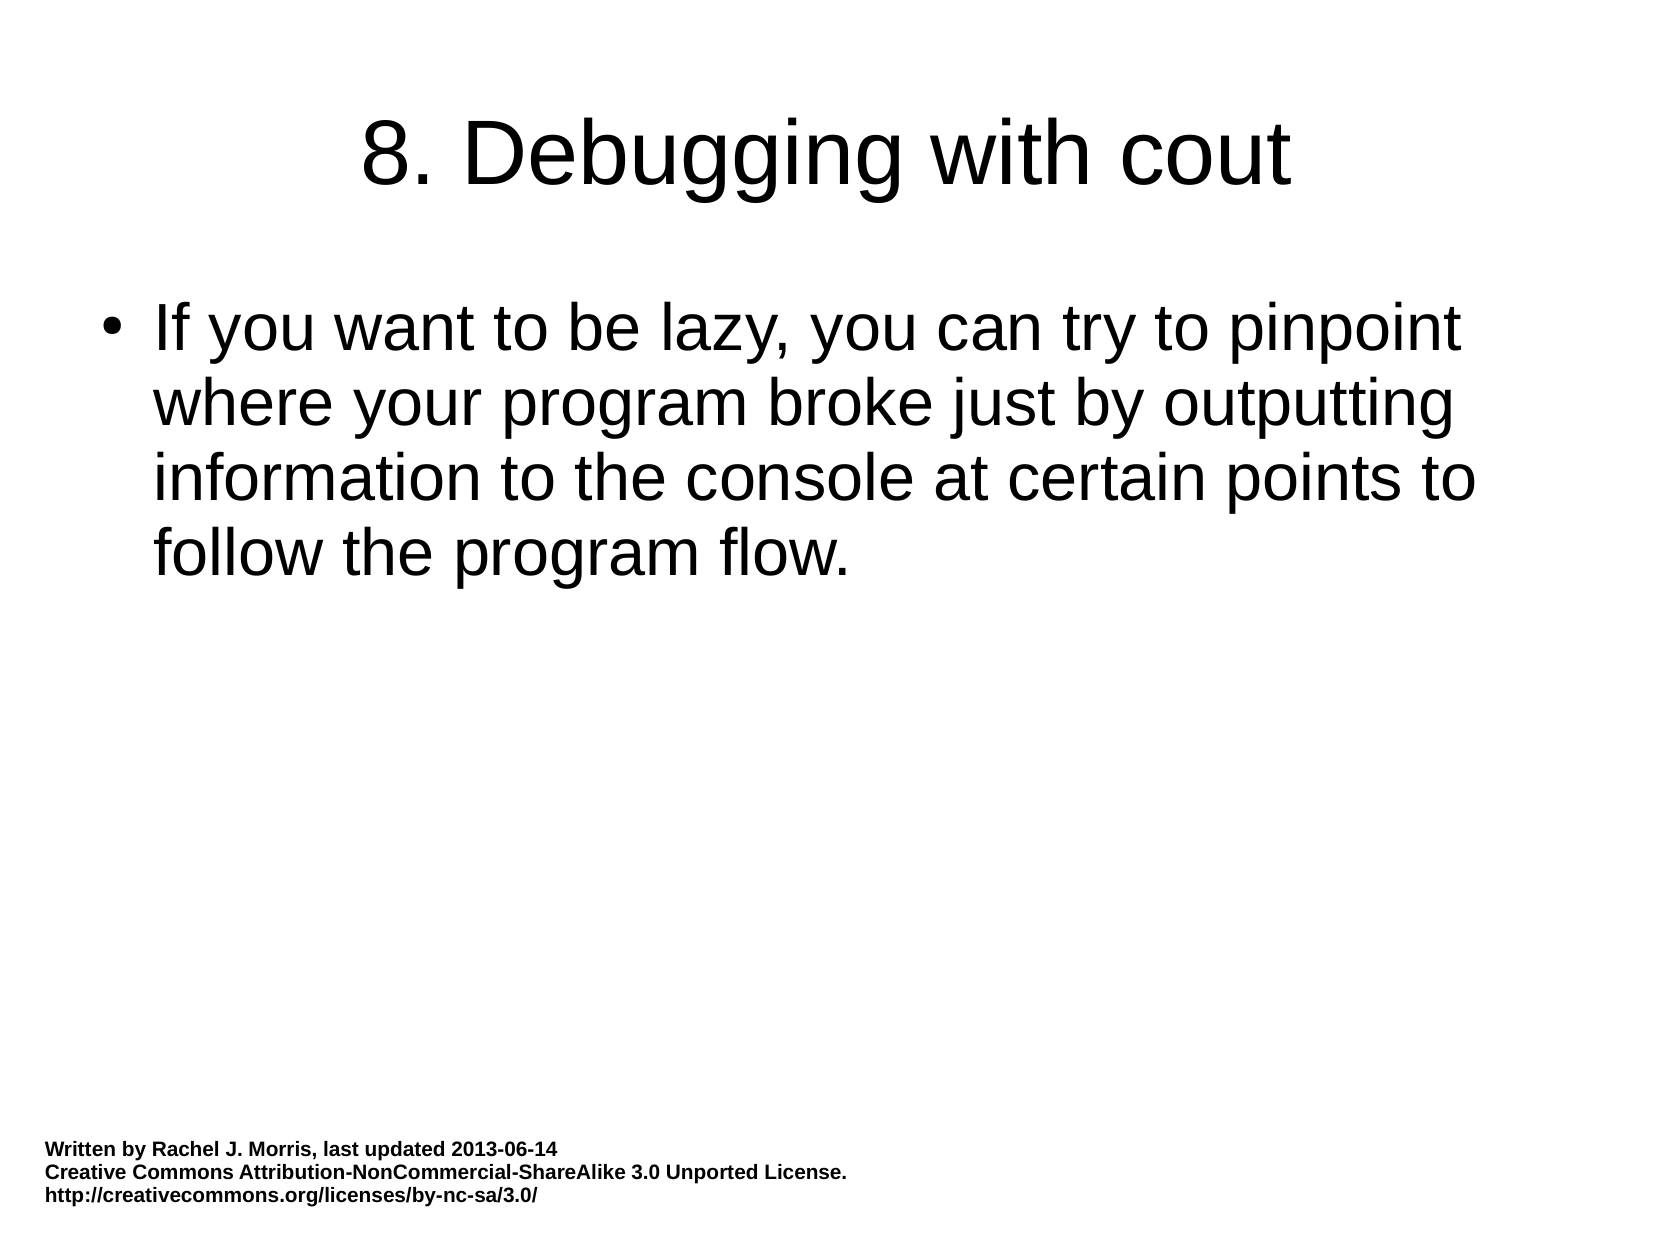

# 8. Debugging with cout
If you want to be lazy, you can try to pinpoint where your program broke just by outputting information to the console at certain points to follow the program flow.